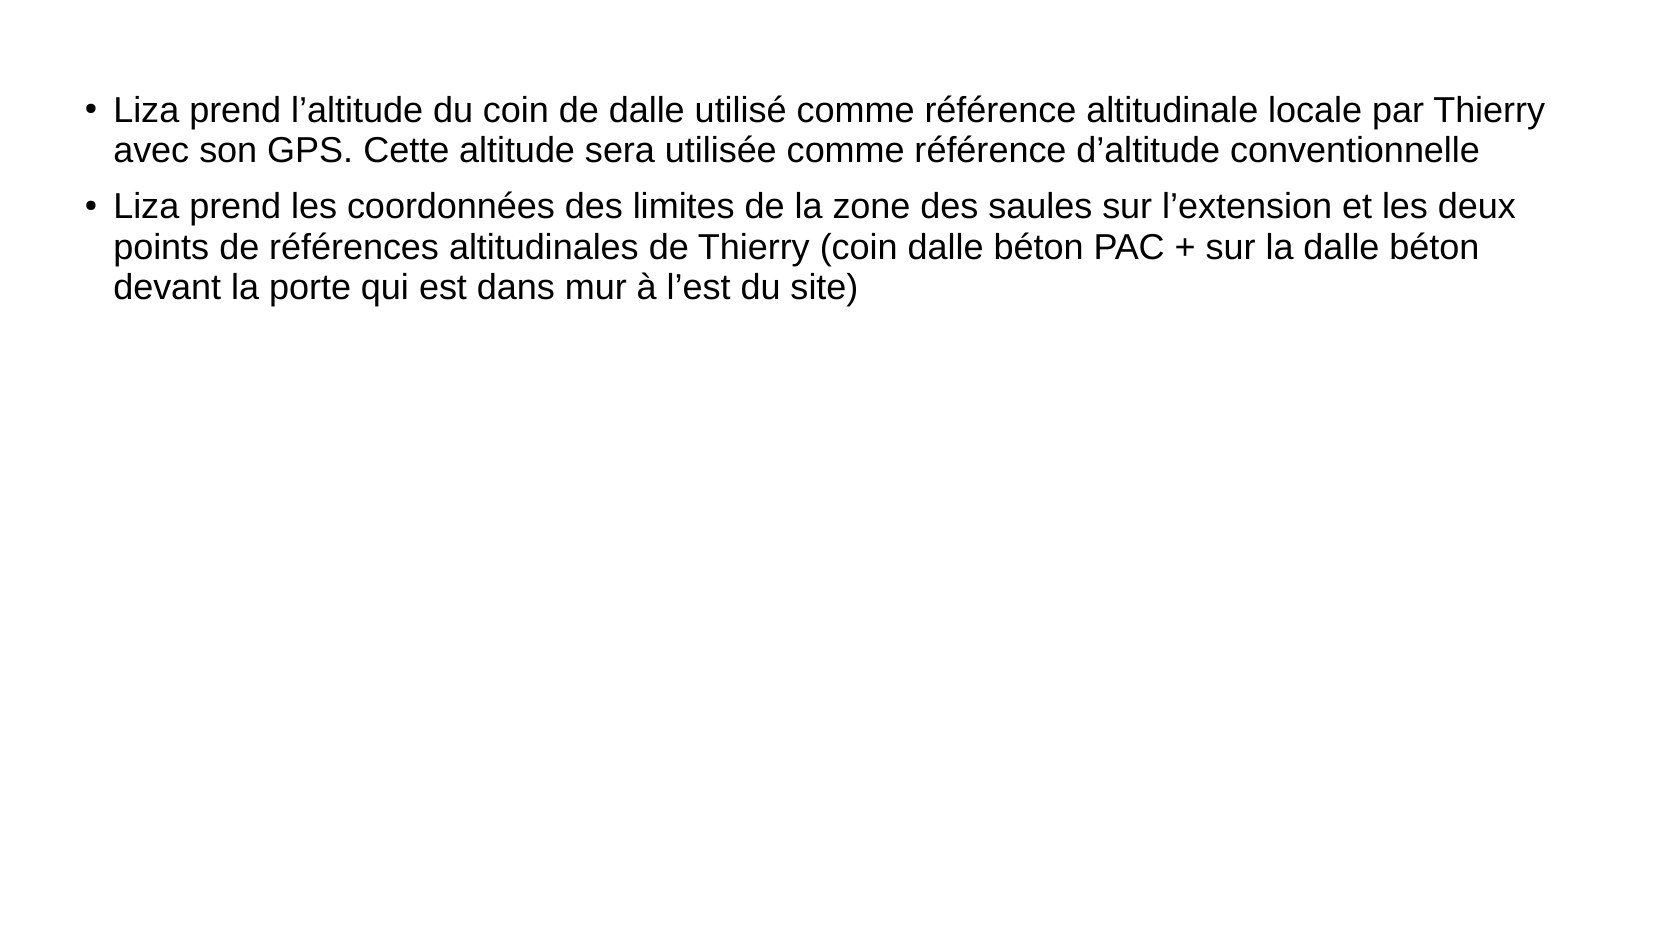

# Liza prend l’altitude du coin de dalle utilisé comme référence altitudinale locale par Thierry avec son GPS. Cette altitude sera utilisée comme référence d’altitude conventionnelle
Liza prend les coordonnées des limites de la zone des saules sur l’extension et les deux points de références altitudinales de Thierry (coin dalle béton PAC + sur la dalle béton devant la porte qui est dans mur à l’est du site)